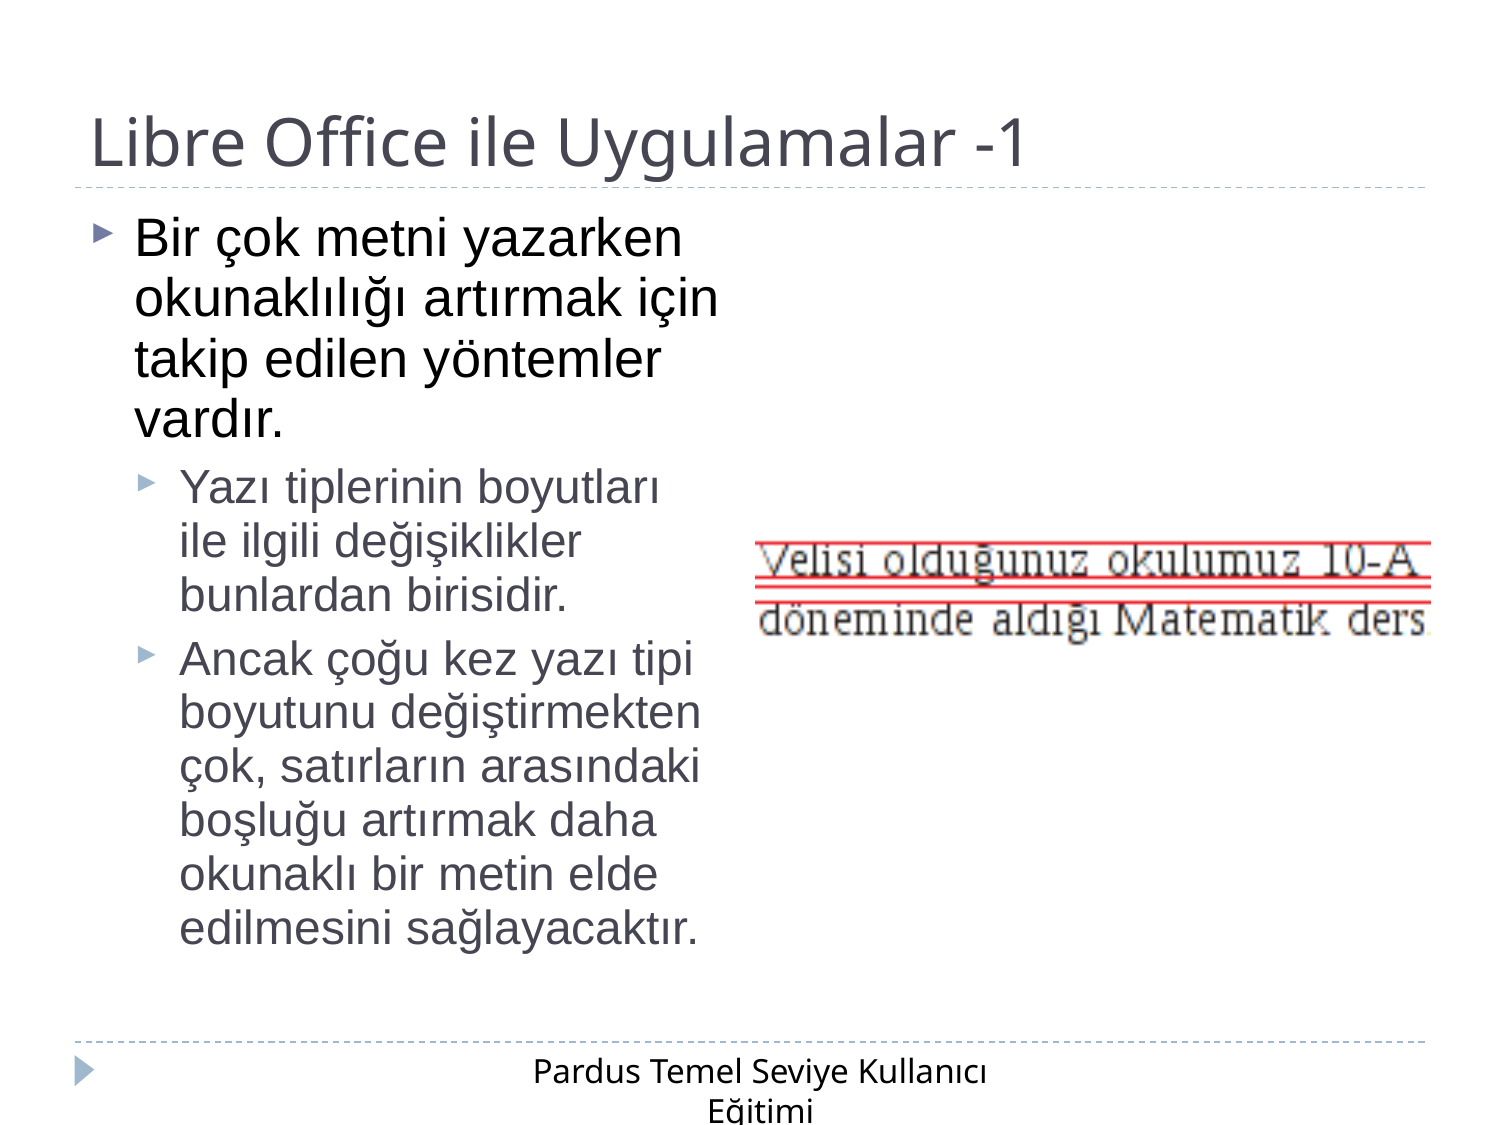

# Libre Office ile Uygulamalar -1
Bir çok metni yazarken okunaklılığı artırmak için takip edilen yöntemler vardır.
Yazı tiplerinin boyutları ile ilgili değişiklikler bunlardan birisidir.
Ancak çoğu kez yazı tipi boyutunu değiştirmekten çok, satırların arasındaki boşluğu artırmak daha okunaklı bir metin elde edilmesini sağlayacaktır.